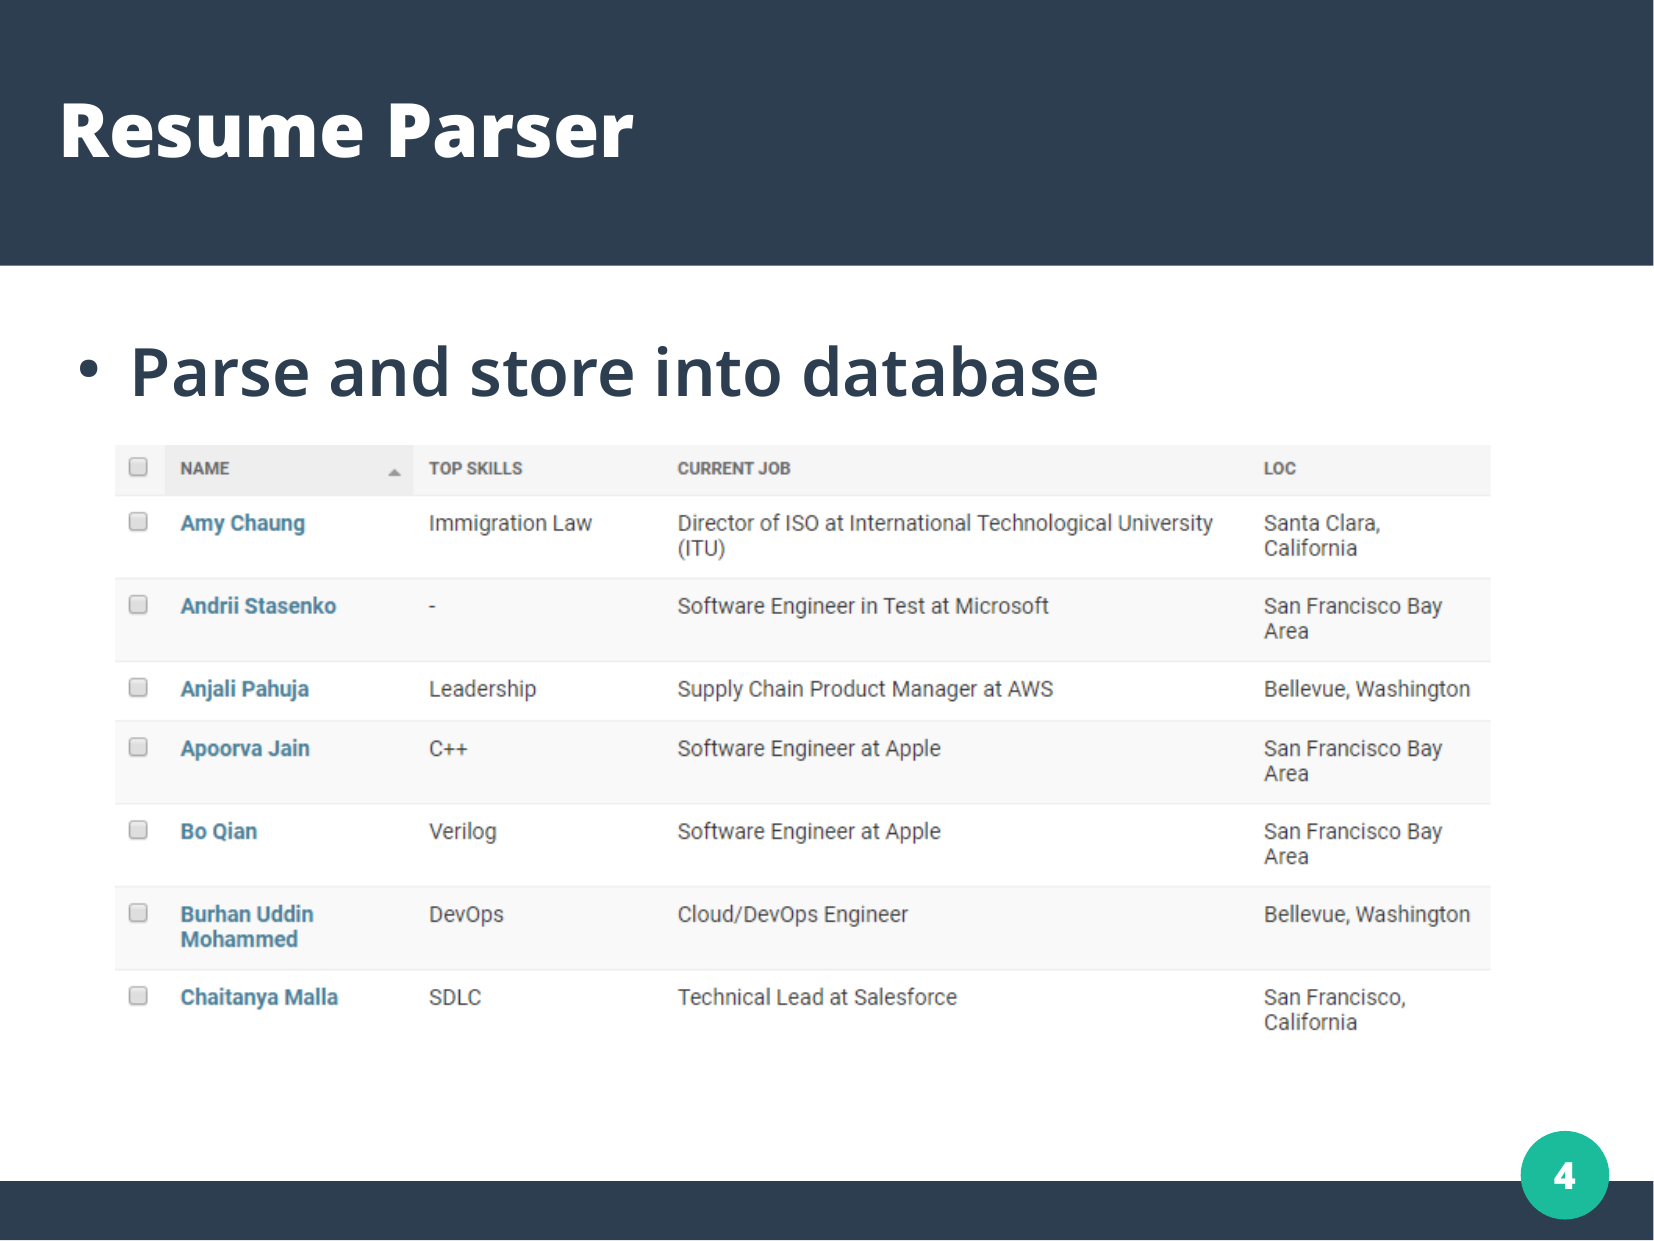

# Resume Parser
Parse and store into database
4